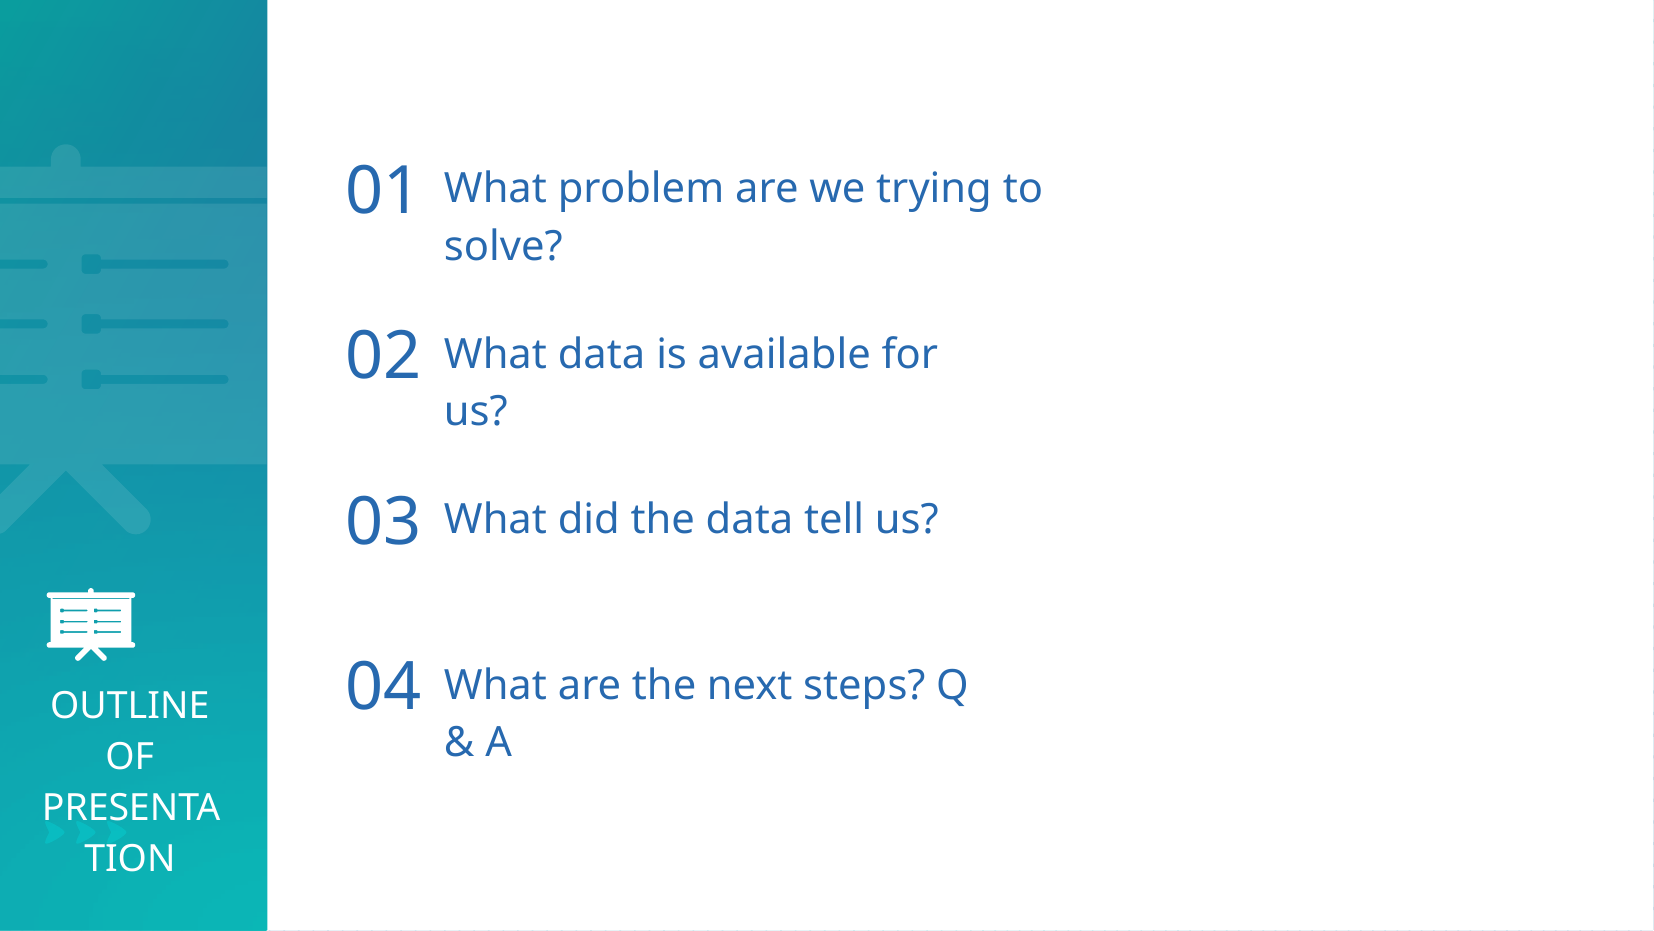

OUTLINE OF
PRESENTATION
01
What problem are we trying to solve?
02
What data is available for us?
03
What did the data tell us?
04
What are the next steps? Q & A